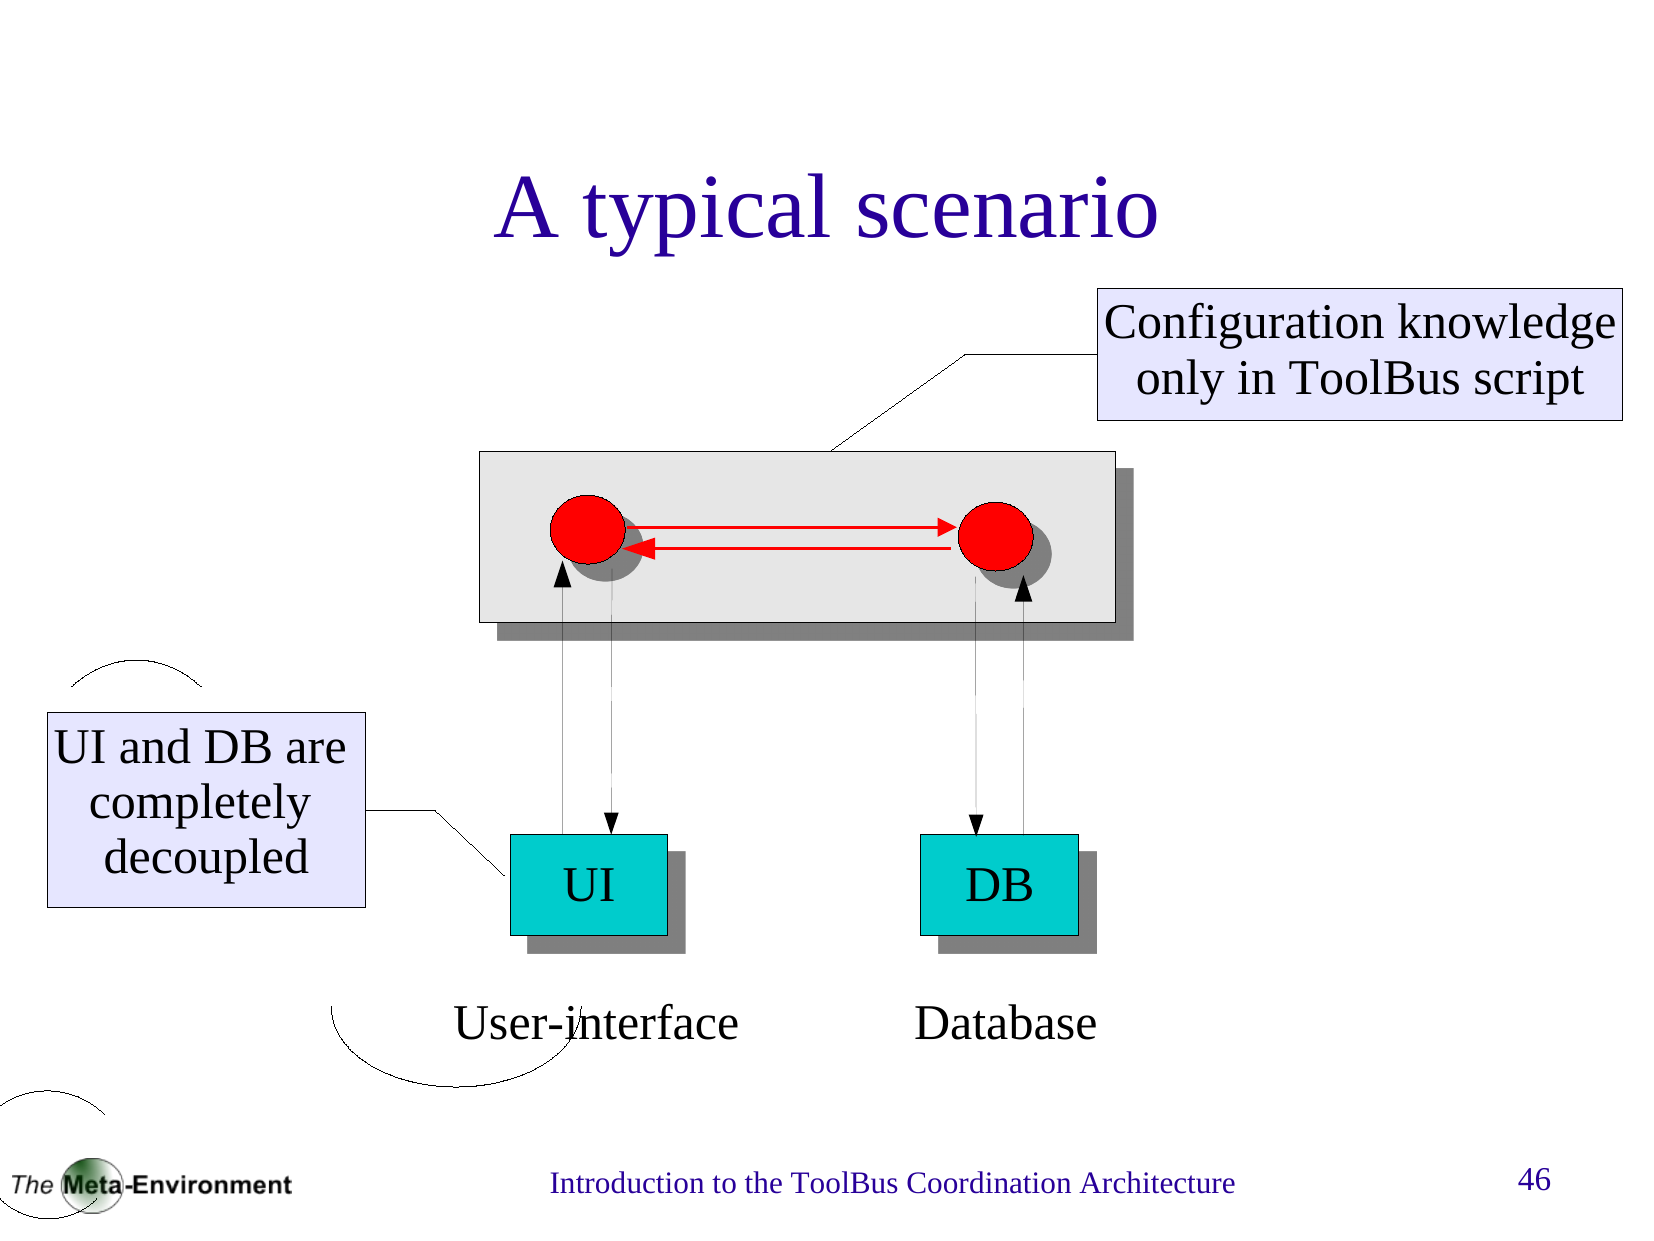

# A typical scenario
UI
DB
Database
User-interface